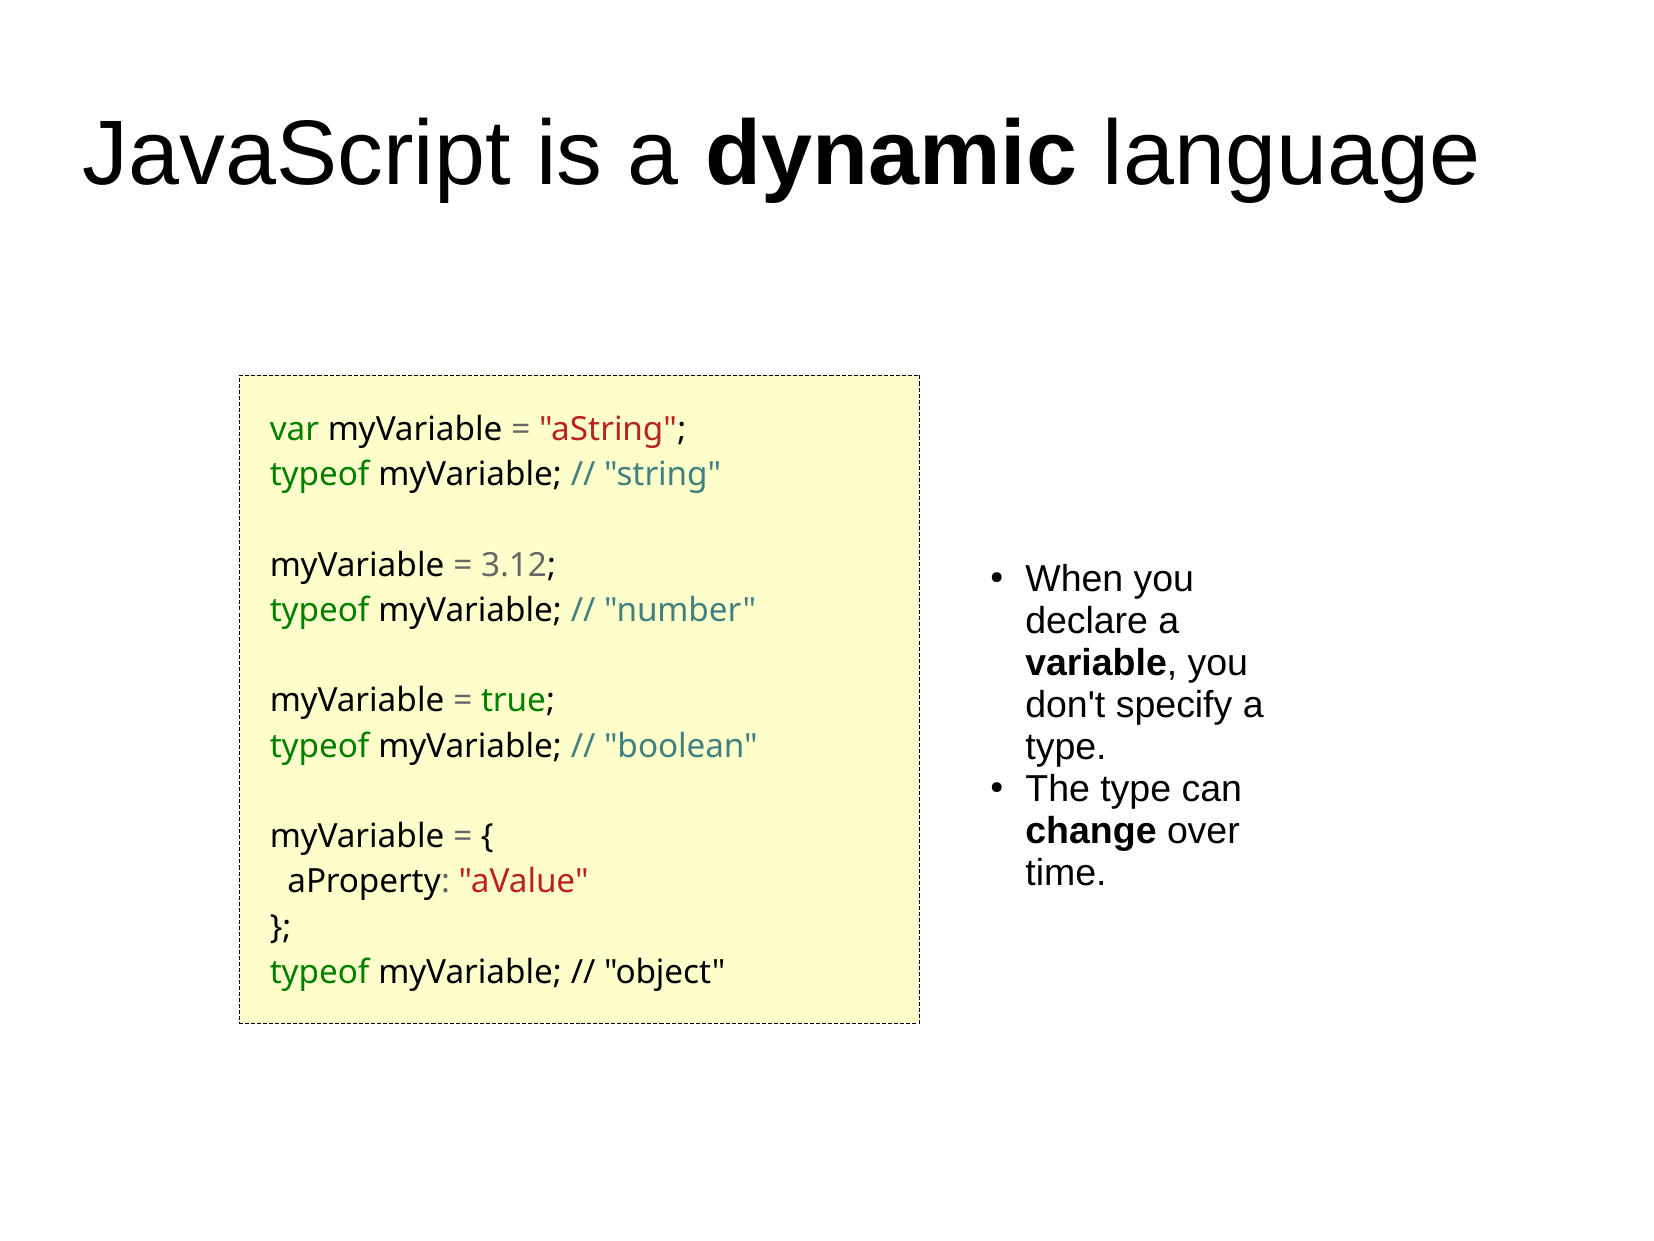

# JavaScript is a dynamic language
var myVariable = "aString";
typeof myVariable; // "string"
myVariable = 3.12;
typeof myVariable; // "number"
myVariable = true;
typeof myVariable; // "boolean"
myVariable = {
 aProperty: "aValue"
};
typeof myVariable; // "object"
When you declare a variable, you don't specify a type.
The type can change over time.